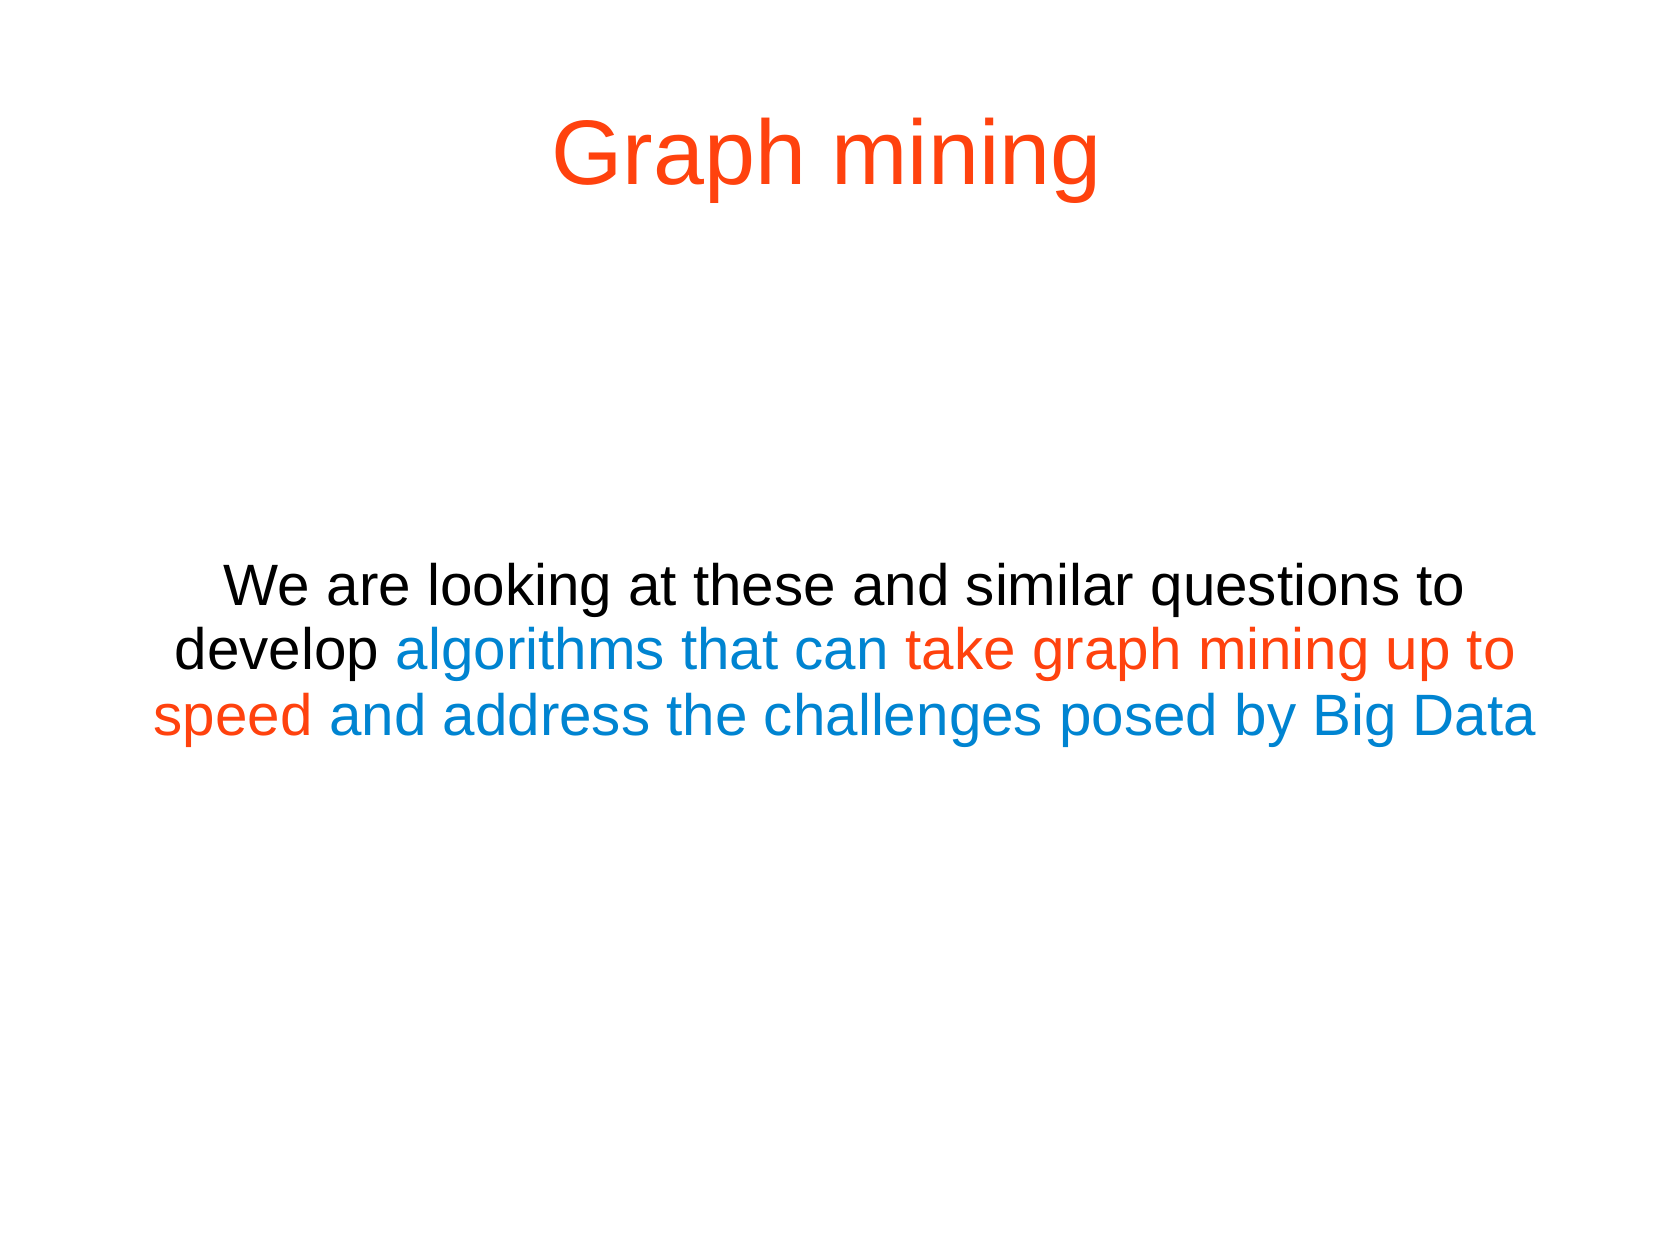

# Graph mining
We are looking at these and similar questions to develop algorithms that can take graph mining up to speed and address the challenges posed by Big Data